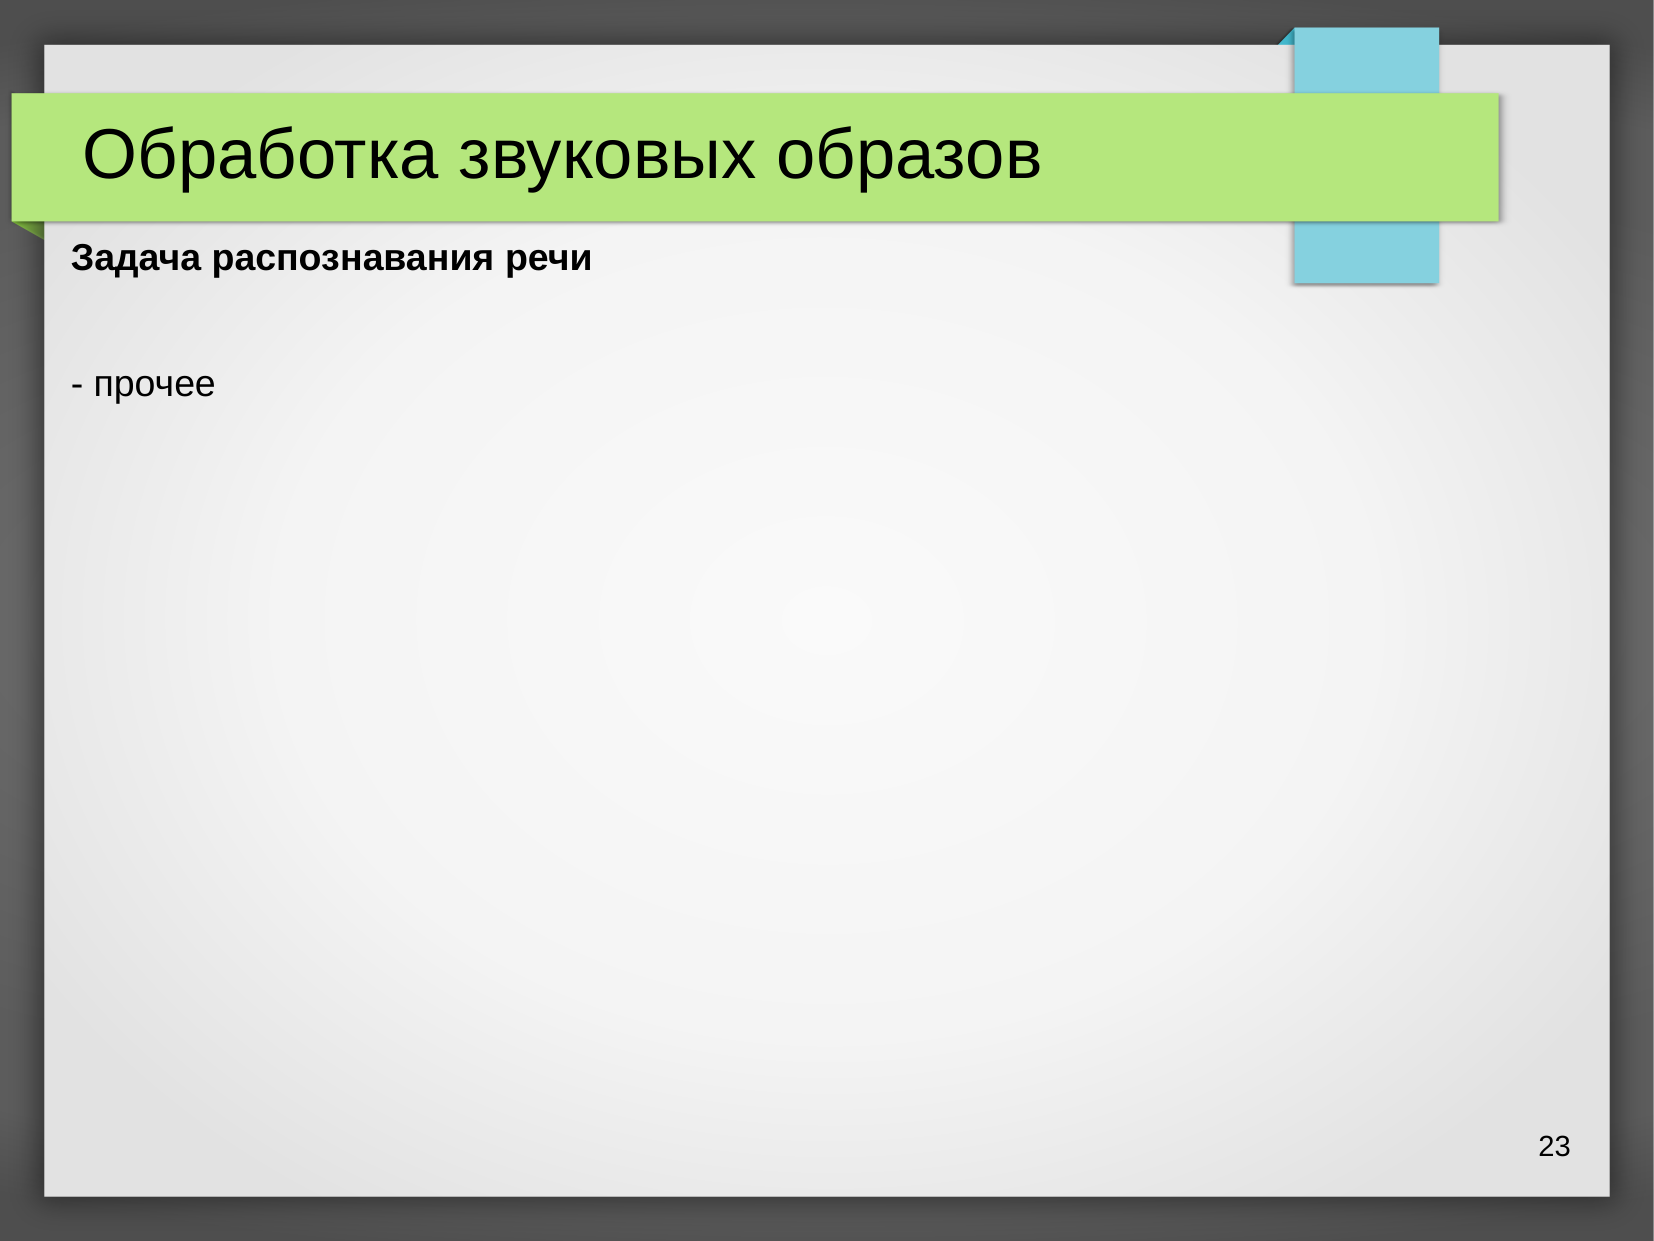

# Обработка звуковых образов
Задача распознавания речи
- прочее
23